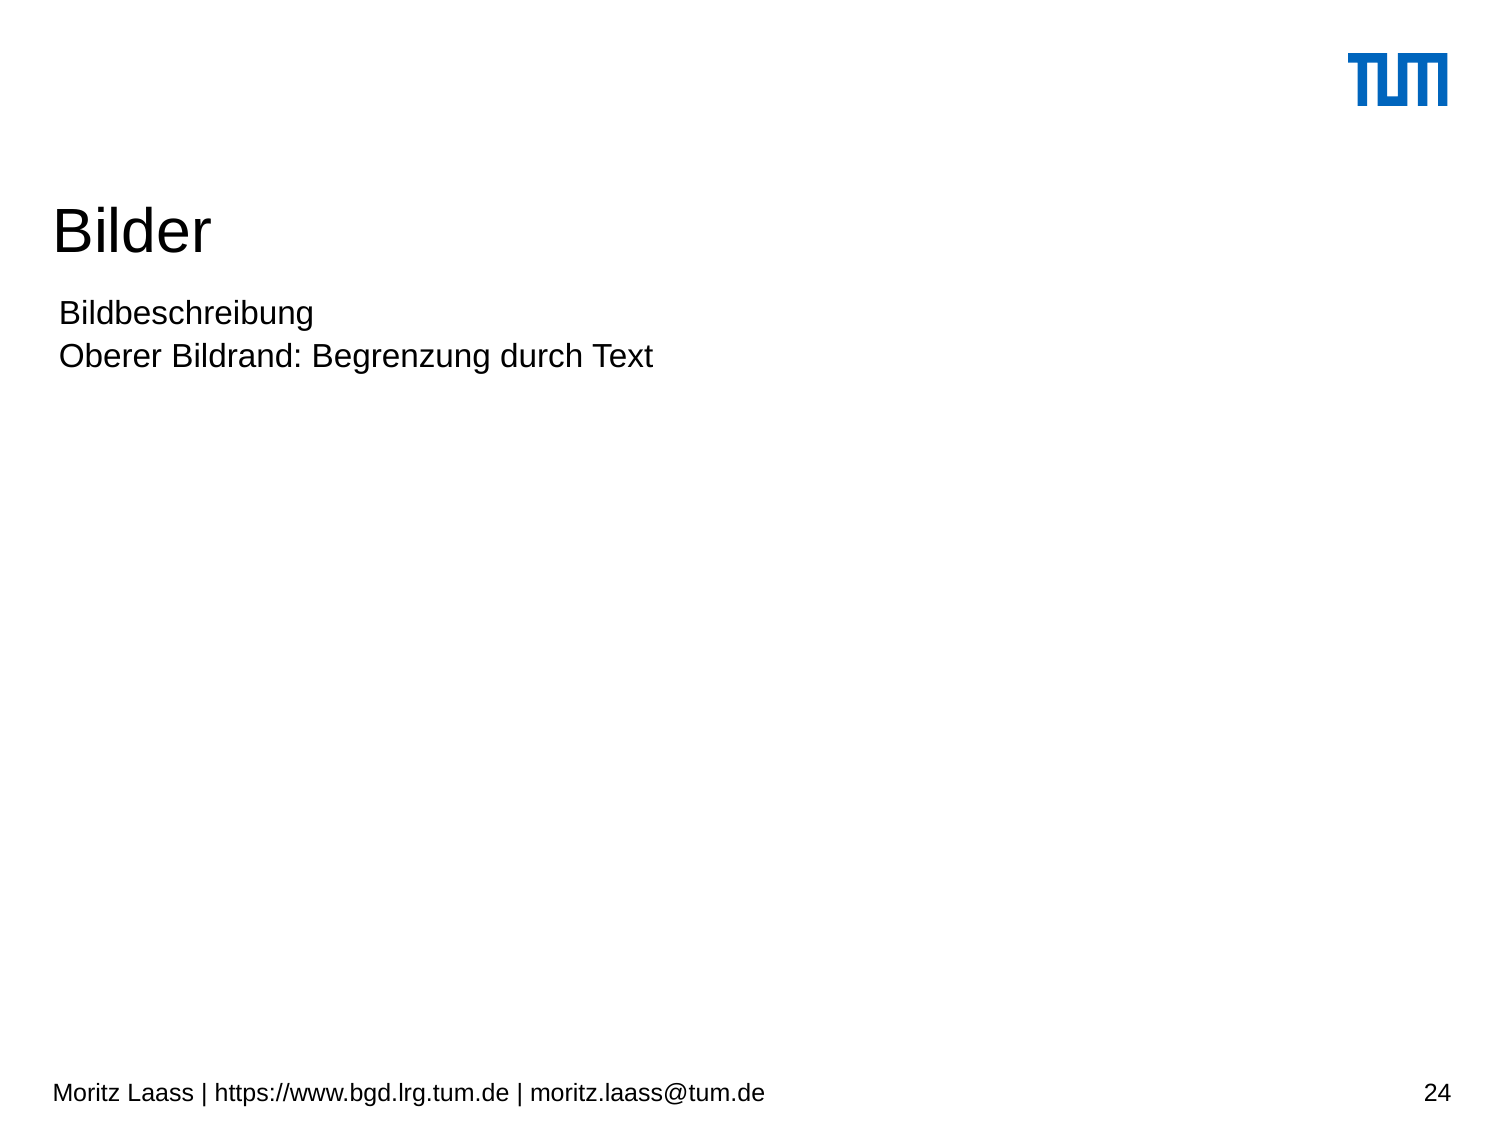

# Bilder
Bildbeschreibung
Oberer Bildrand: Begrenzung durch Text
Moritz Laass | https://www.bgd.lrg.tum.de | moritz.laass@tum.de
24